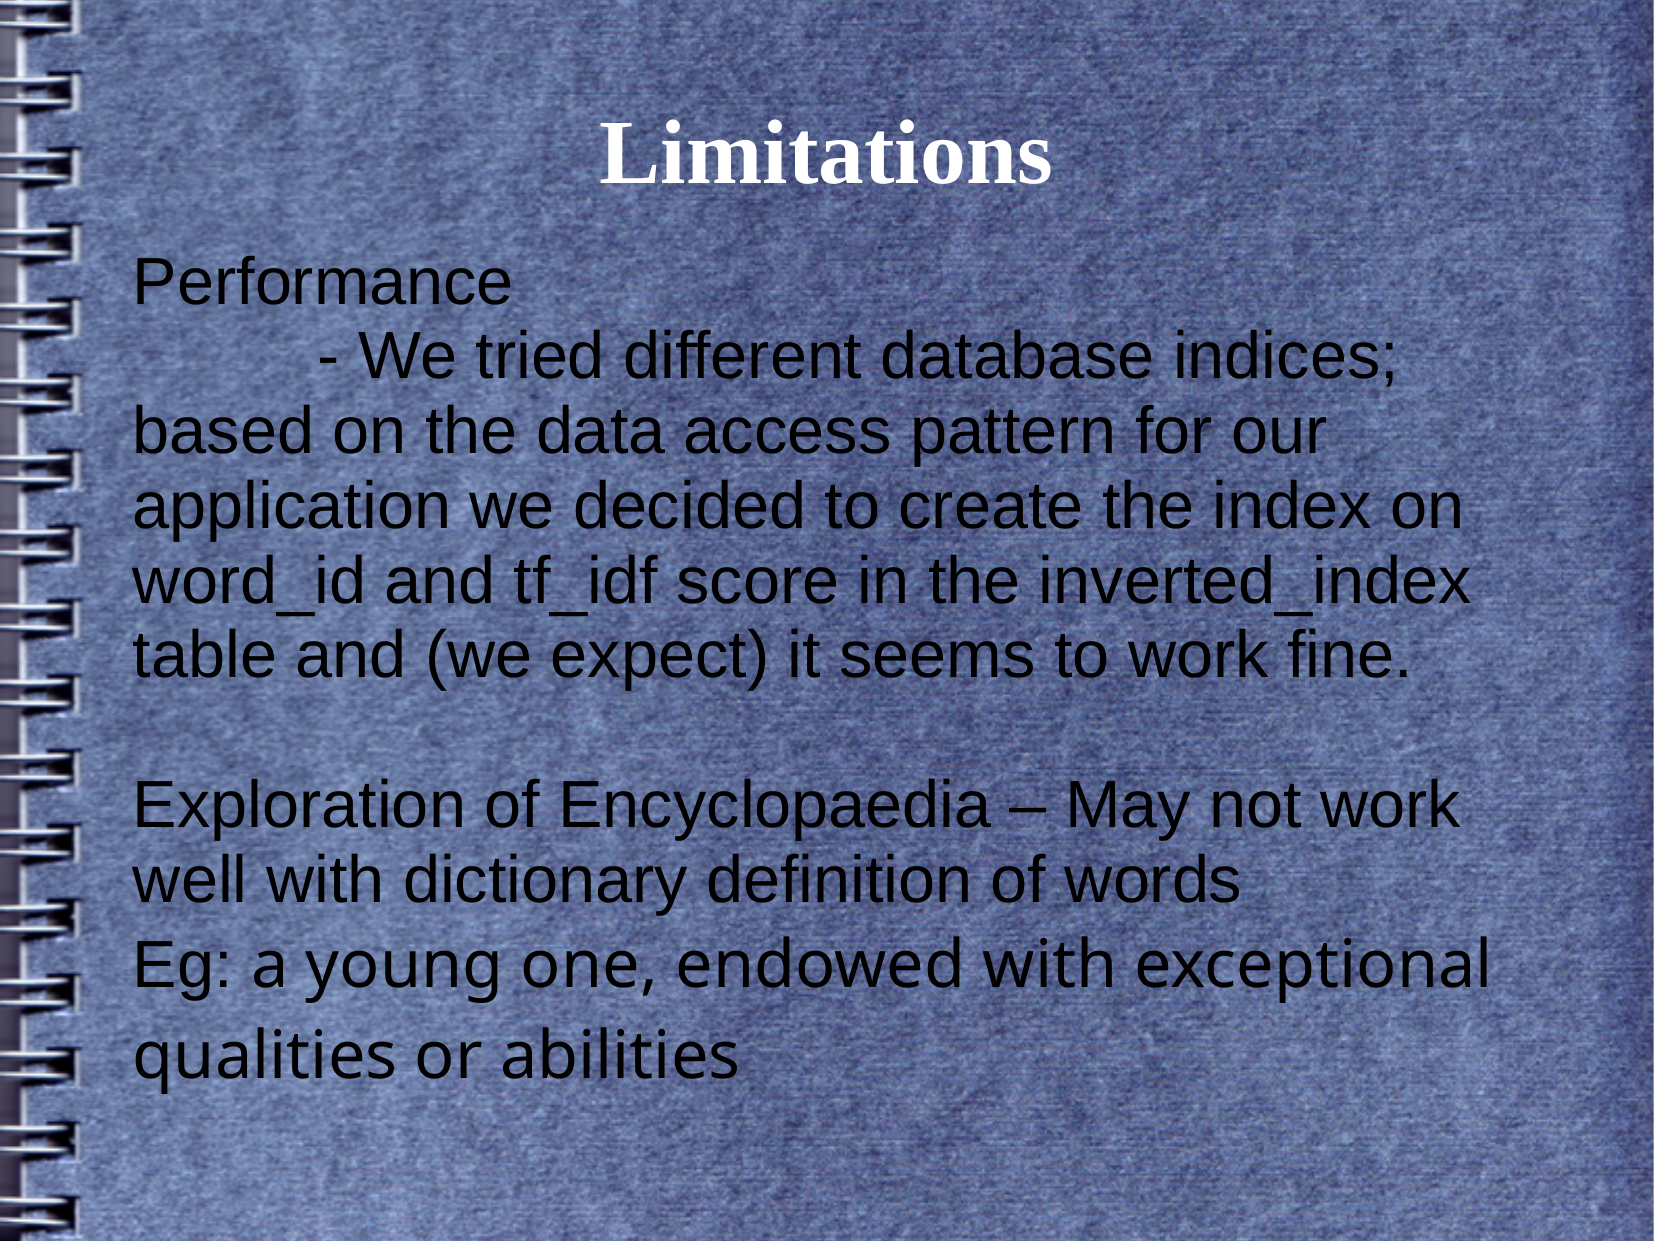

# Limitations
Performance
 - We tried different database indices; based on the data access pattern for our application we decided to create the index on word_id and tf_idf score in the inverted_index table and (we expect) it seems to work fine.
Exploration of Encyclopaedia – May not work well with dictionary definition of words
Eg: a young one, endowed with exceptional qualities or abilities